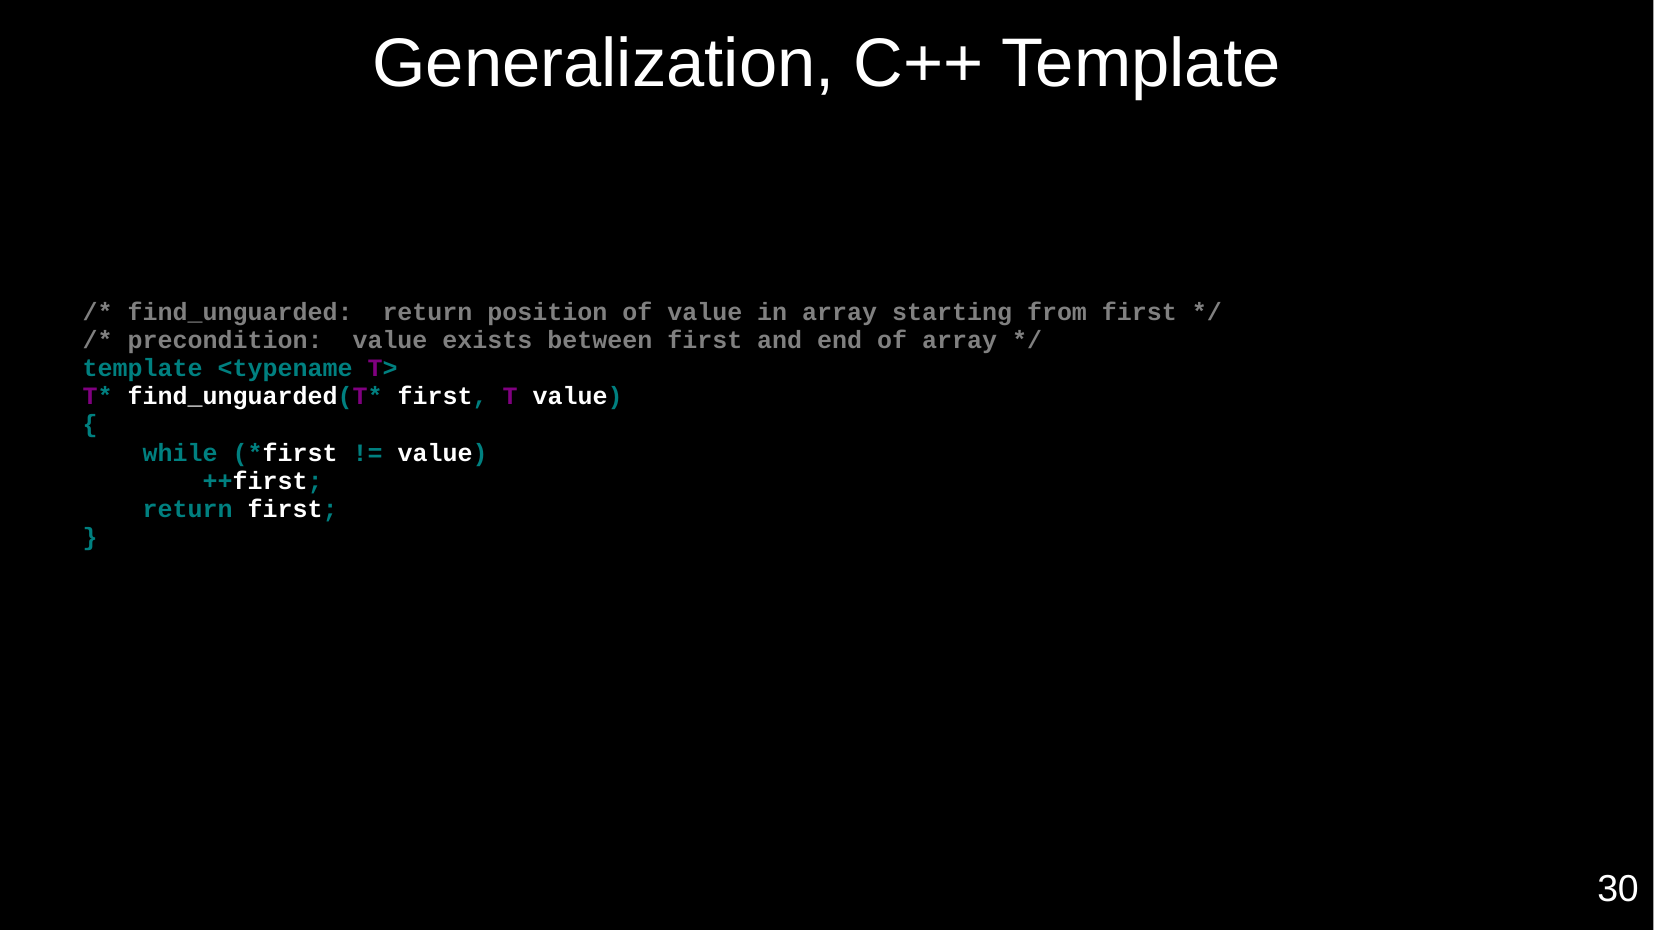

Generalization, C++ Template
# /* find_unguarded: return position of value in array starting from first */
/* precondition: value exists between first and end of array */
template <typename T>
T* find_unguarded(T* first, T value)
{
 while (*first != value)
 ++first;
 return first;
}